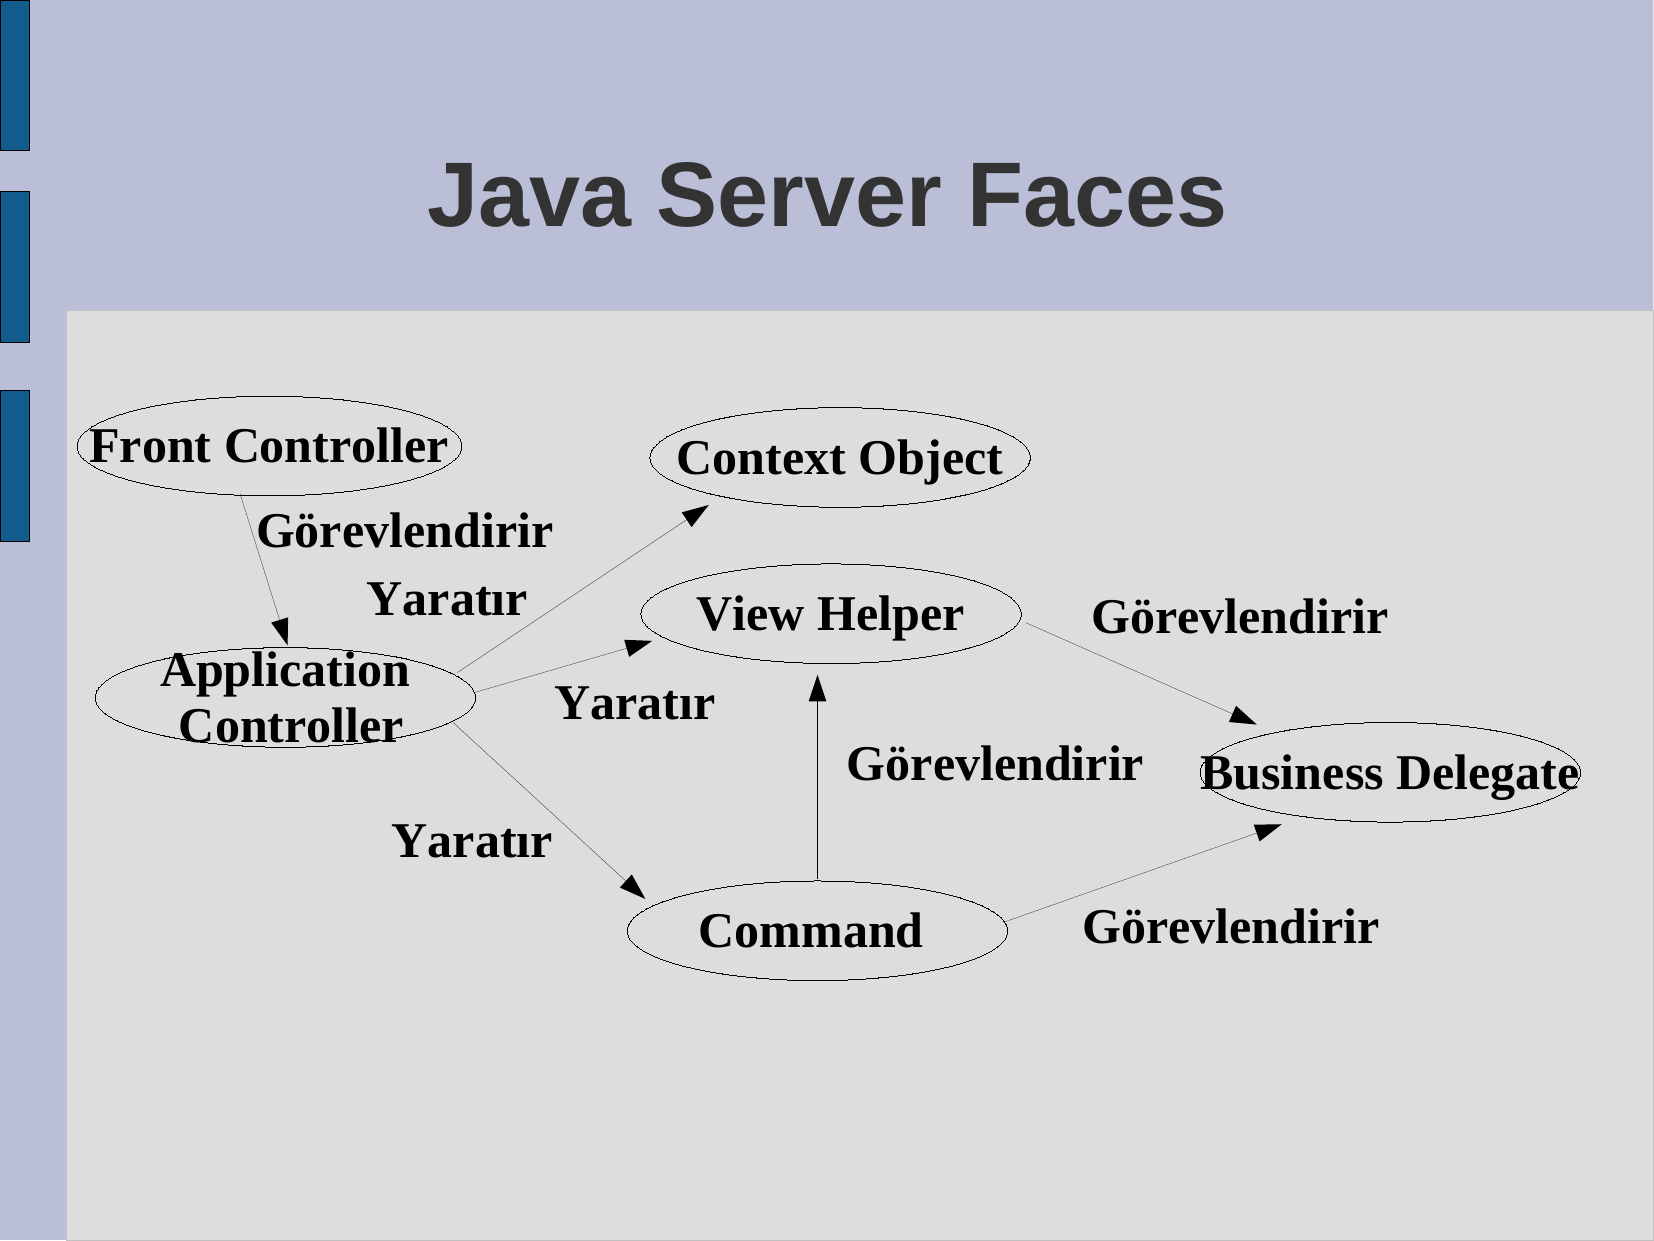

# Java Server Faces
Front Controller
Context Object
Görevlendirir
View Helper
Yaratır
Görevlendirir
Application
 Controller
Yaratır
Business Delegate
Görevlendirir
Yaratır
Command
Görevlendirir